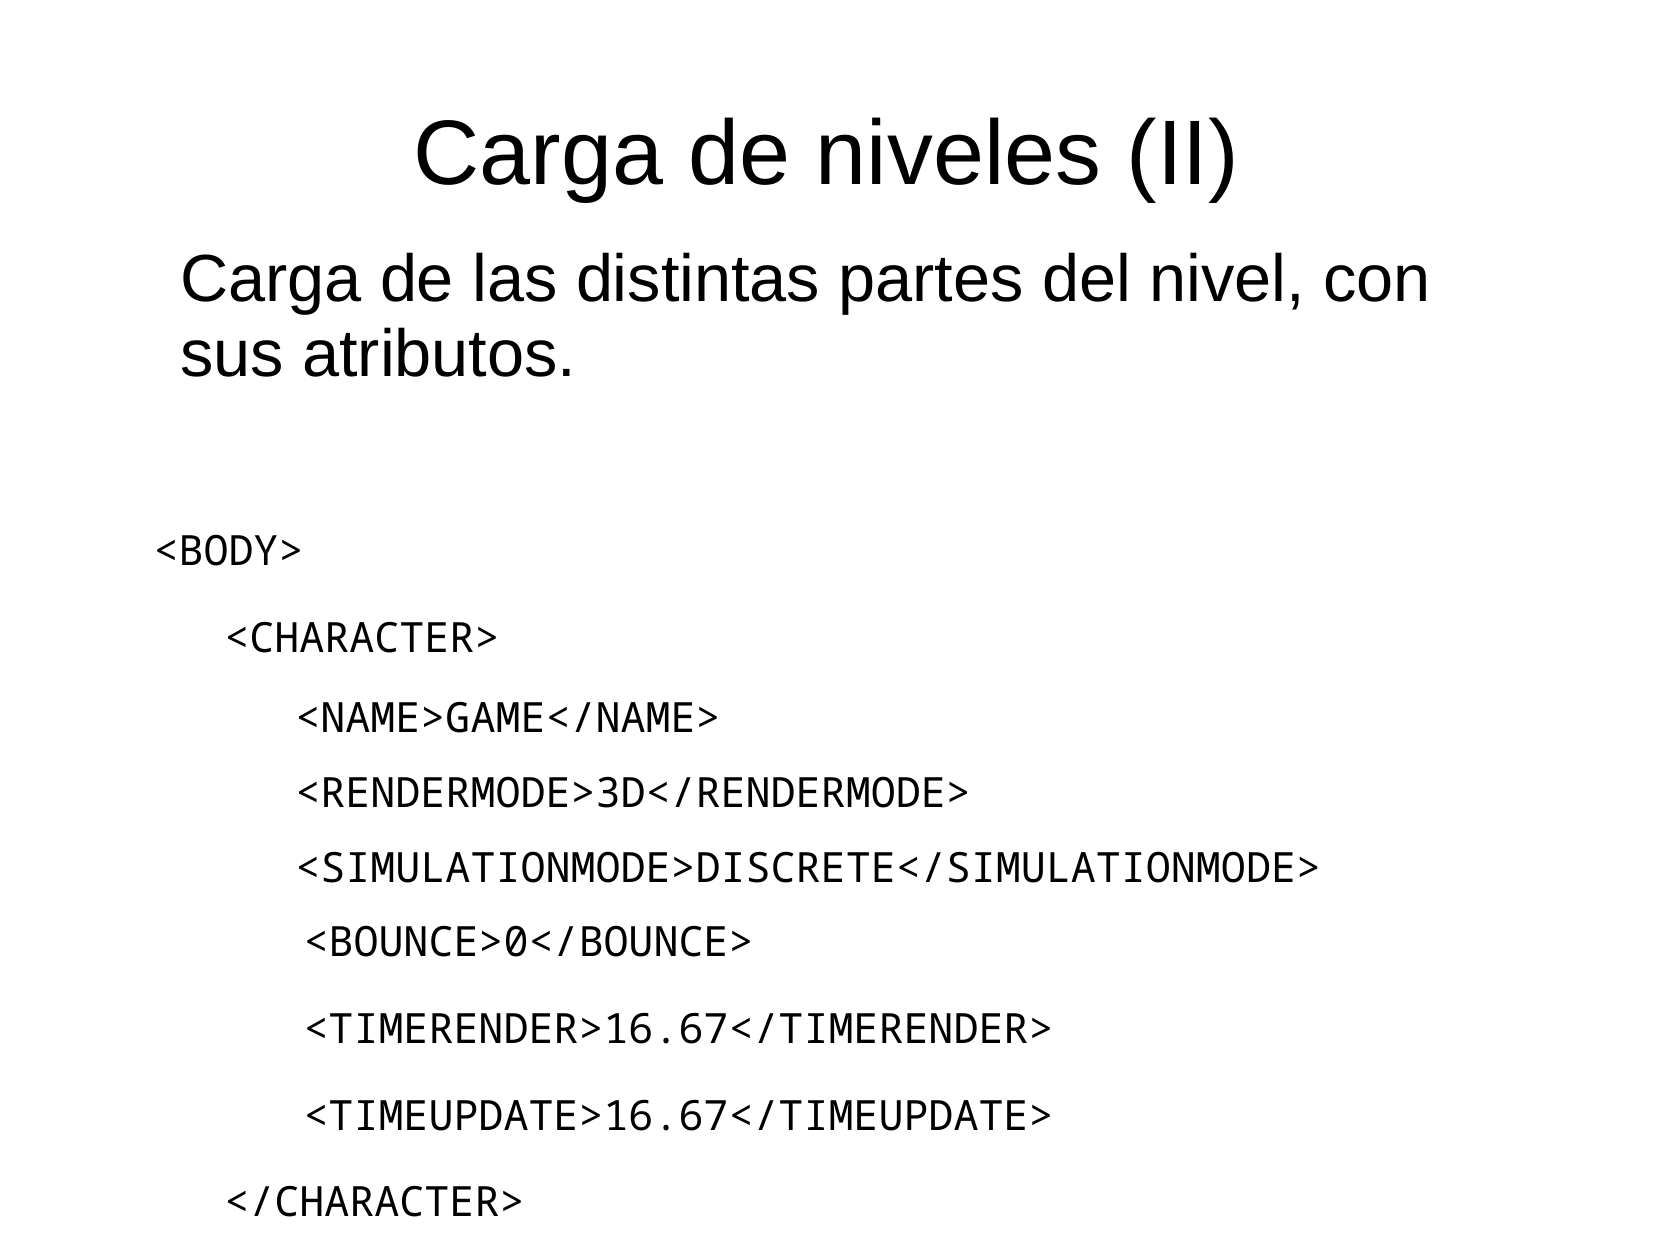

# Carga de niveles (II)
Carga de las distintas partes del nivel, con sus atributos.
<BODY>
<CHARACTER>
<NAME>GAME</NAME>
<RENDERMODE>3D</RENDERMODE>
<SIMULATIONMODE>DISCRETE</SIMULATIONMODE>
 <BOUNCE>0</BOUNCE>
 <TIMERENDER>16.67</TIMERENDER>
 <TIMEUPDATE>16.67</TIMEUPDATE>
</CHARACTER>